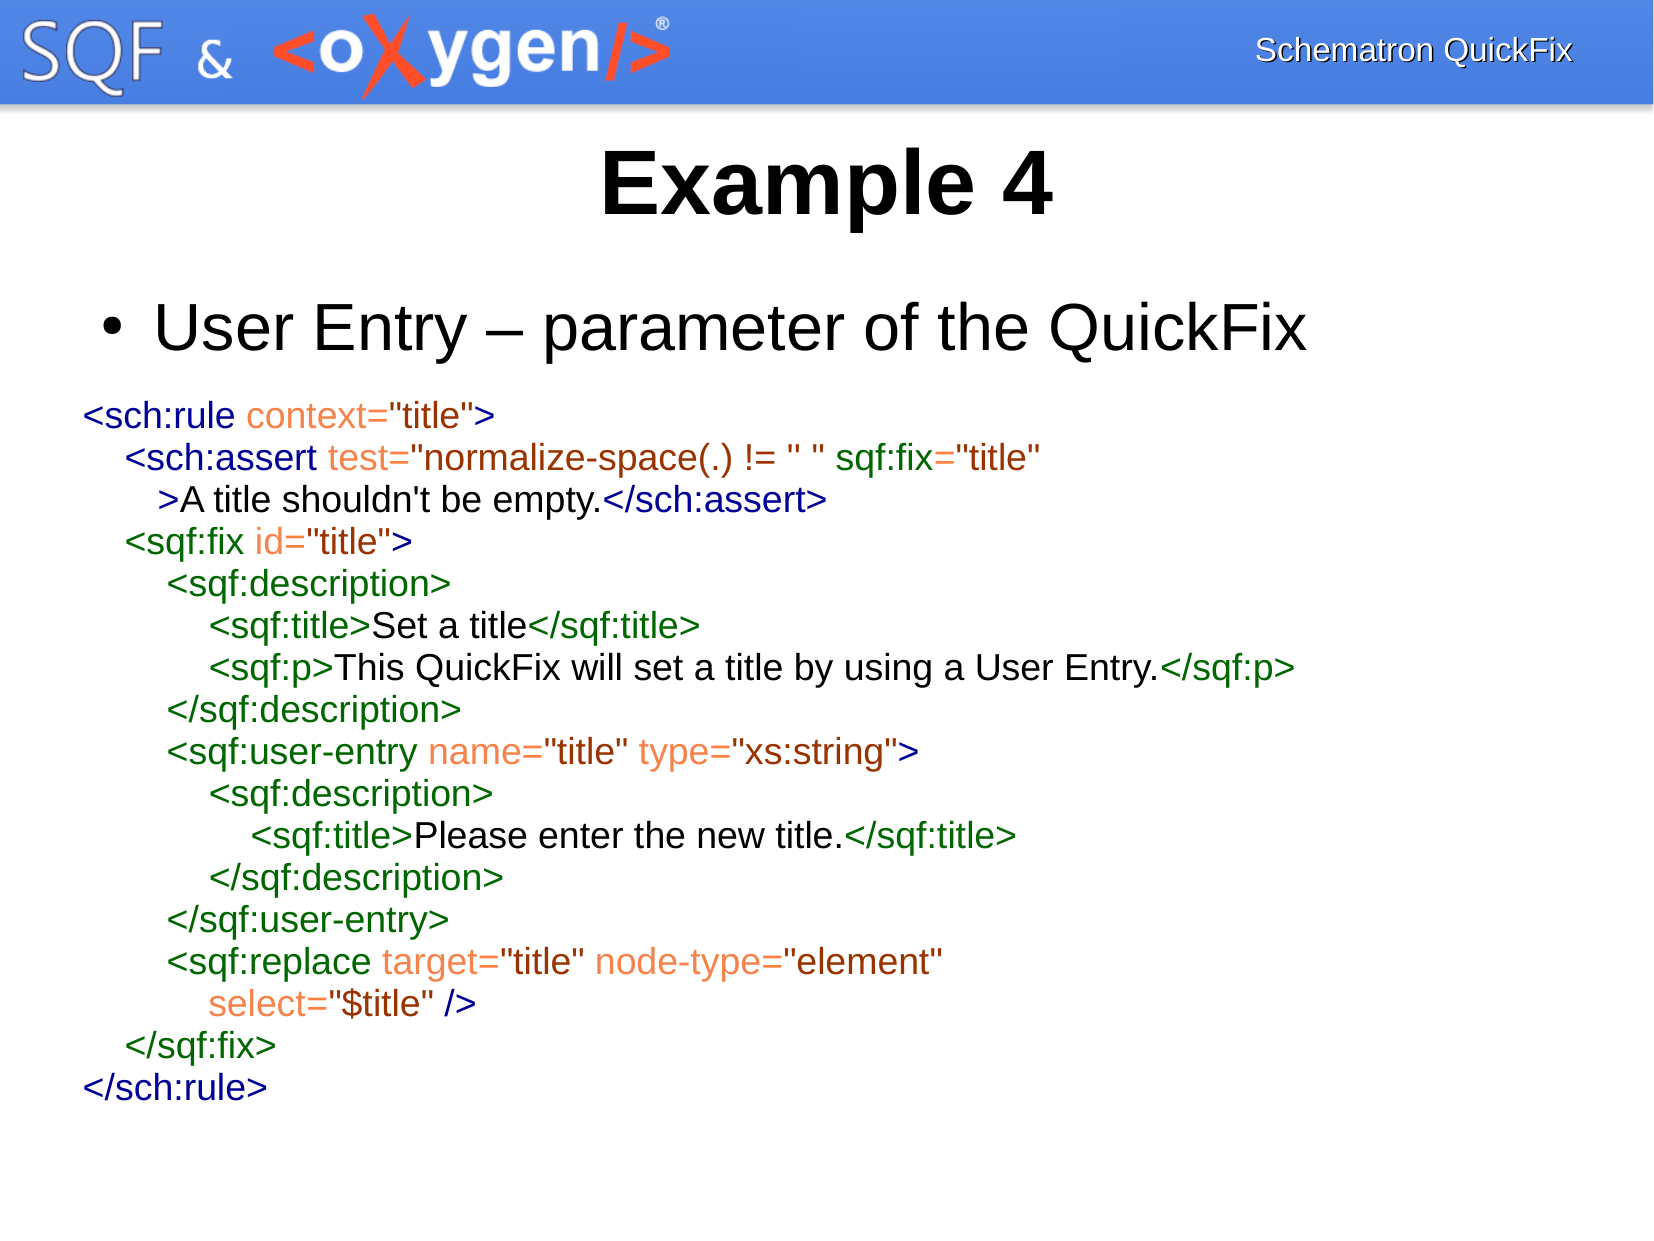

# Example 4
User Entry – parameter of the QuickFix
<sch:rule context="title">
 <sch:assert test="normalize-space(.) != '' " sqf:fix="title"
	>A title shouldn't be empty.</sch:assert>
 <sqf:fix id="title">
 <sqf:description>
 <sqf:title>Set a title</sqf:title>
 <sqf:p>This QuickFix will set a title by using a User Entry.</sqf:p>
 </sqf:description>
 <sqf:user-entry name="title" type="xs:string">
 <sqf:description>
 <sqf:title>Please enter the new title.</sqf:title>
 </sqf:description>
 </sqf:user-entry>
 <sqf:replace target="title" node-type="element"
 select="$title" />
 </sqf:fix>
</sch:rule>